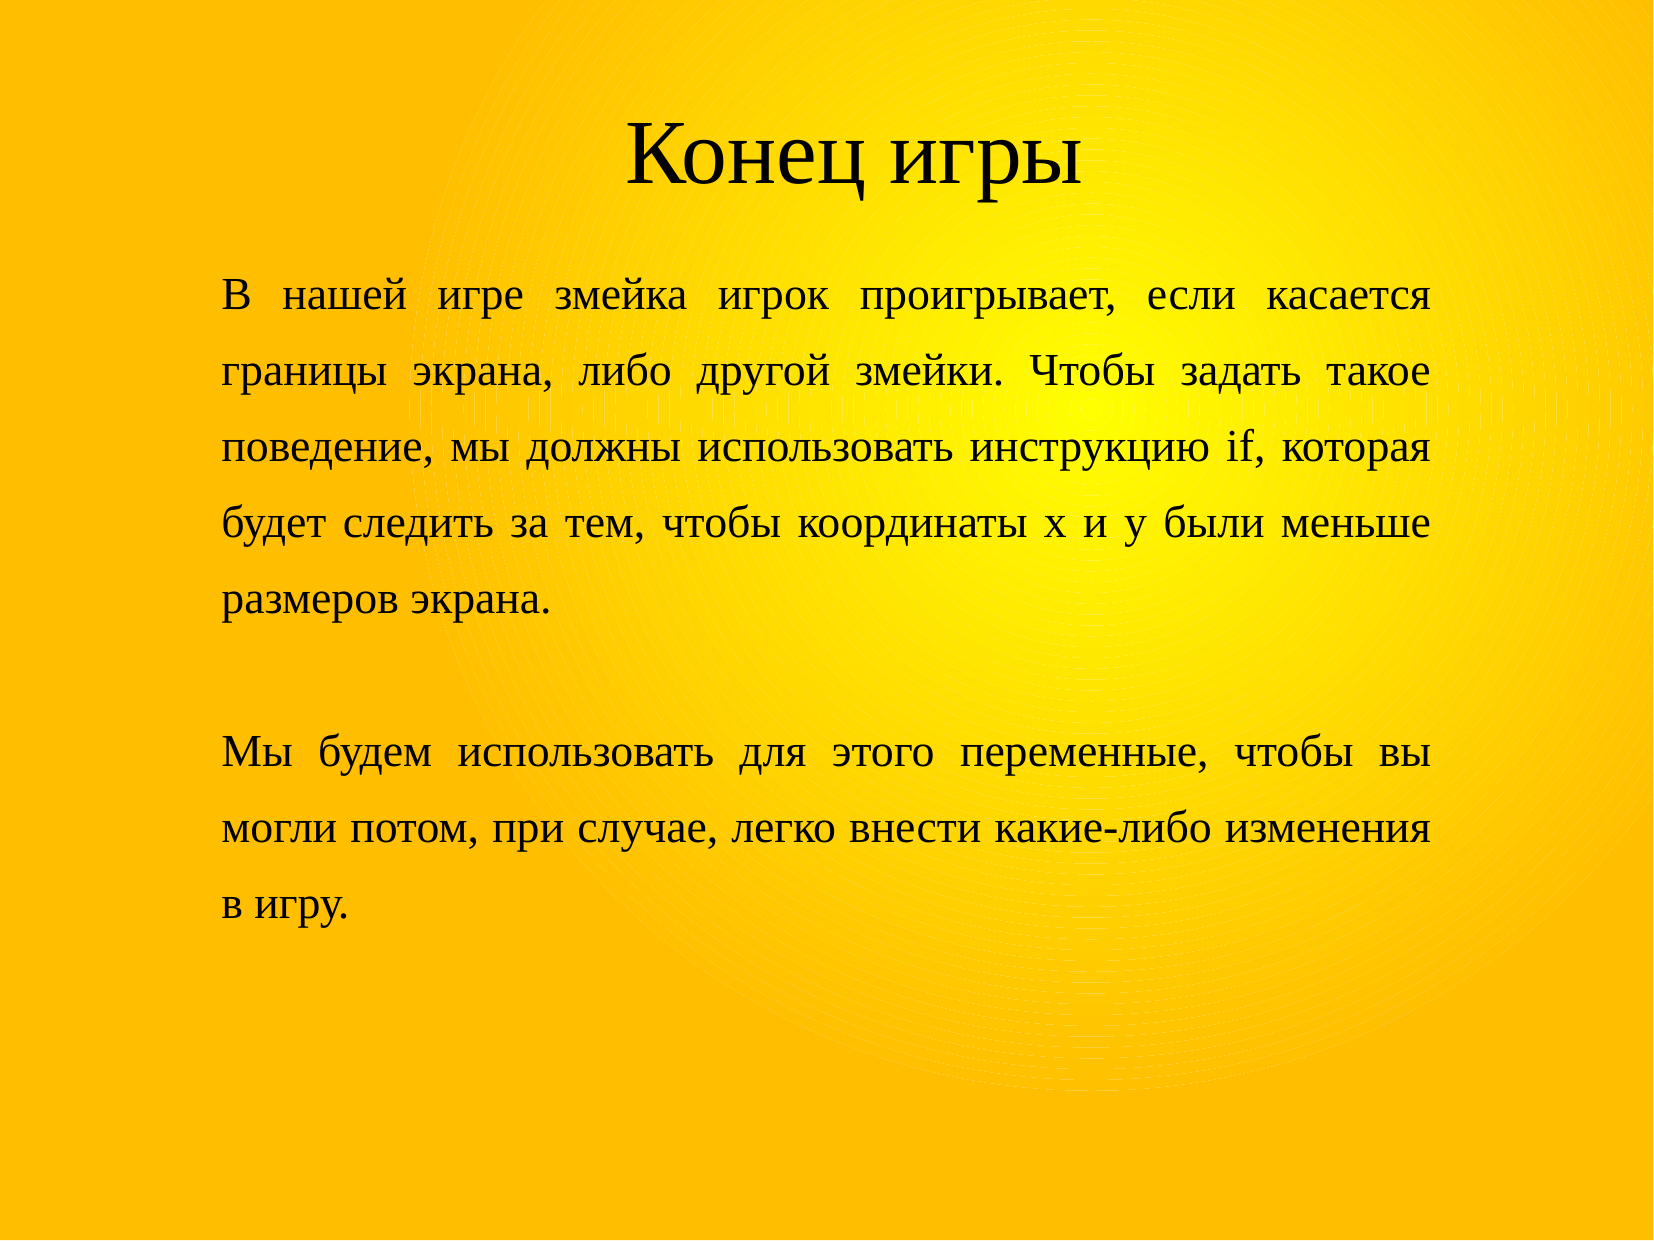

# Конец игры
В нашей игре змейка игрок проигрывает, если касается границы экрана, либо другой змейки. Чтобы задать такое поведение, мы должны использовать инструкцию if, которая будет следить за тем, чтобы координаты x и y были меньше размеров экрана.
Мы будем использовать для этого переменные, чтобы вы могли потом, при случае, легко внести какие-либо изменения в игру.